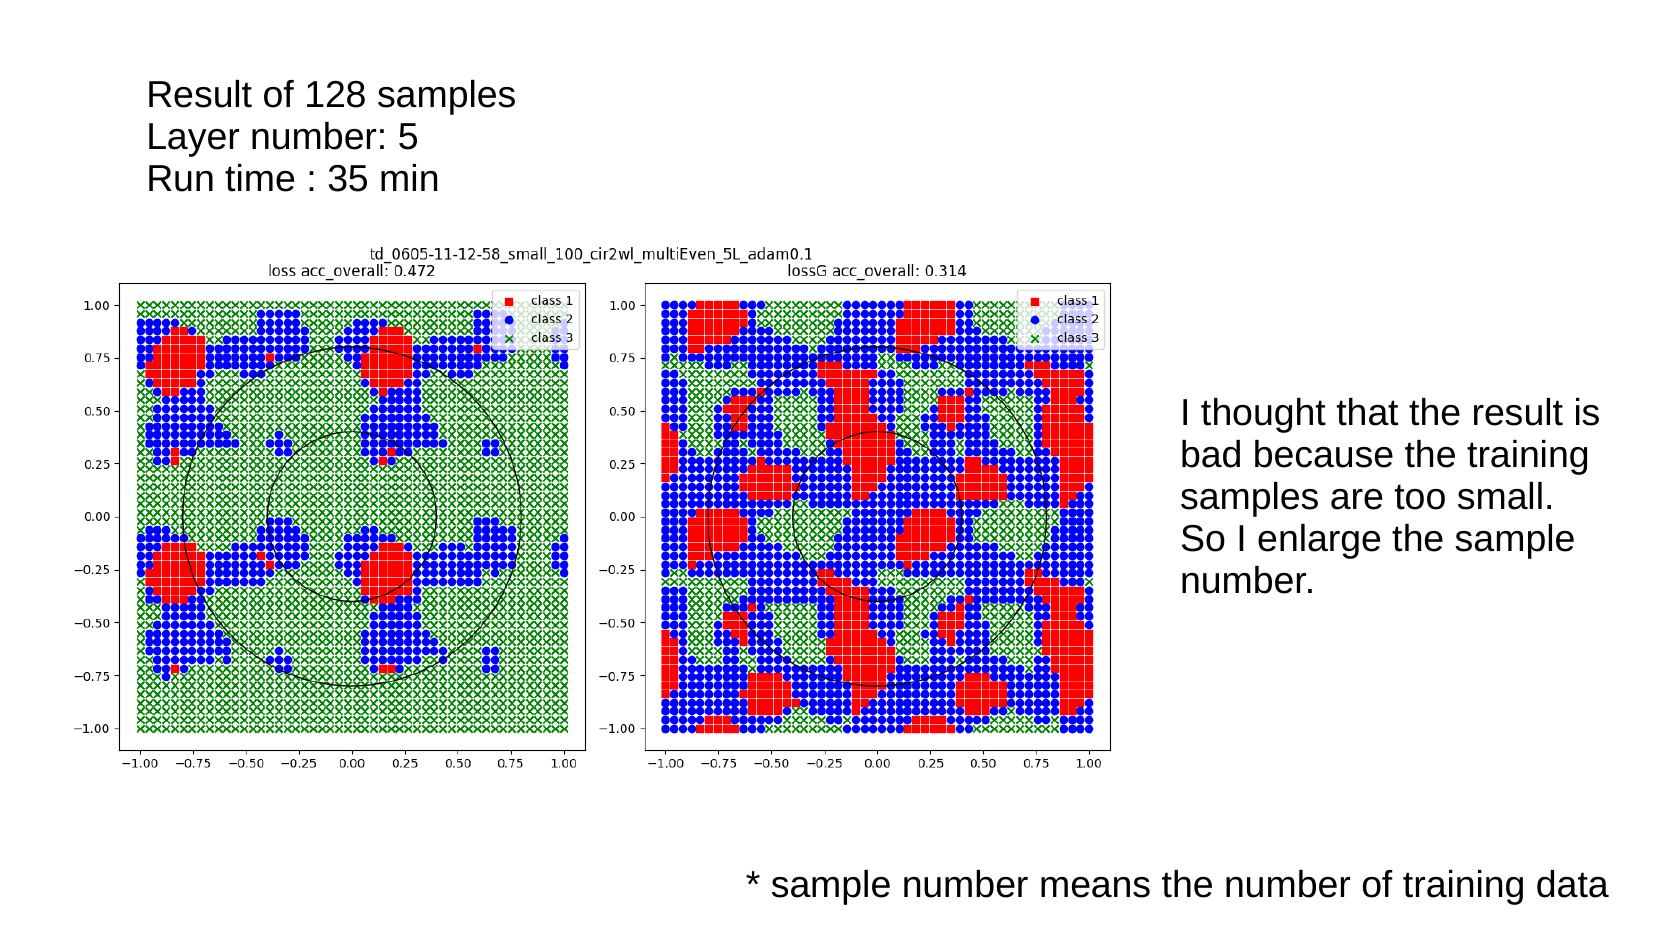

Result of 128 samples
Layer number: 5
Run time : 35 min
I thought that the result is bad because the training samples are too small. So I enlarge the sample number.
* sample number means the number of training data